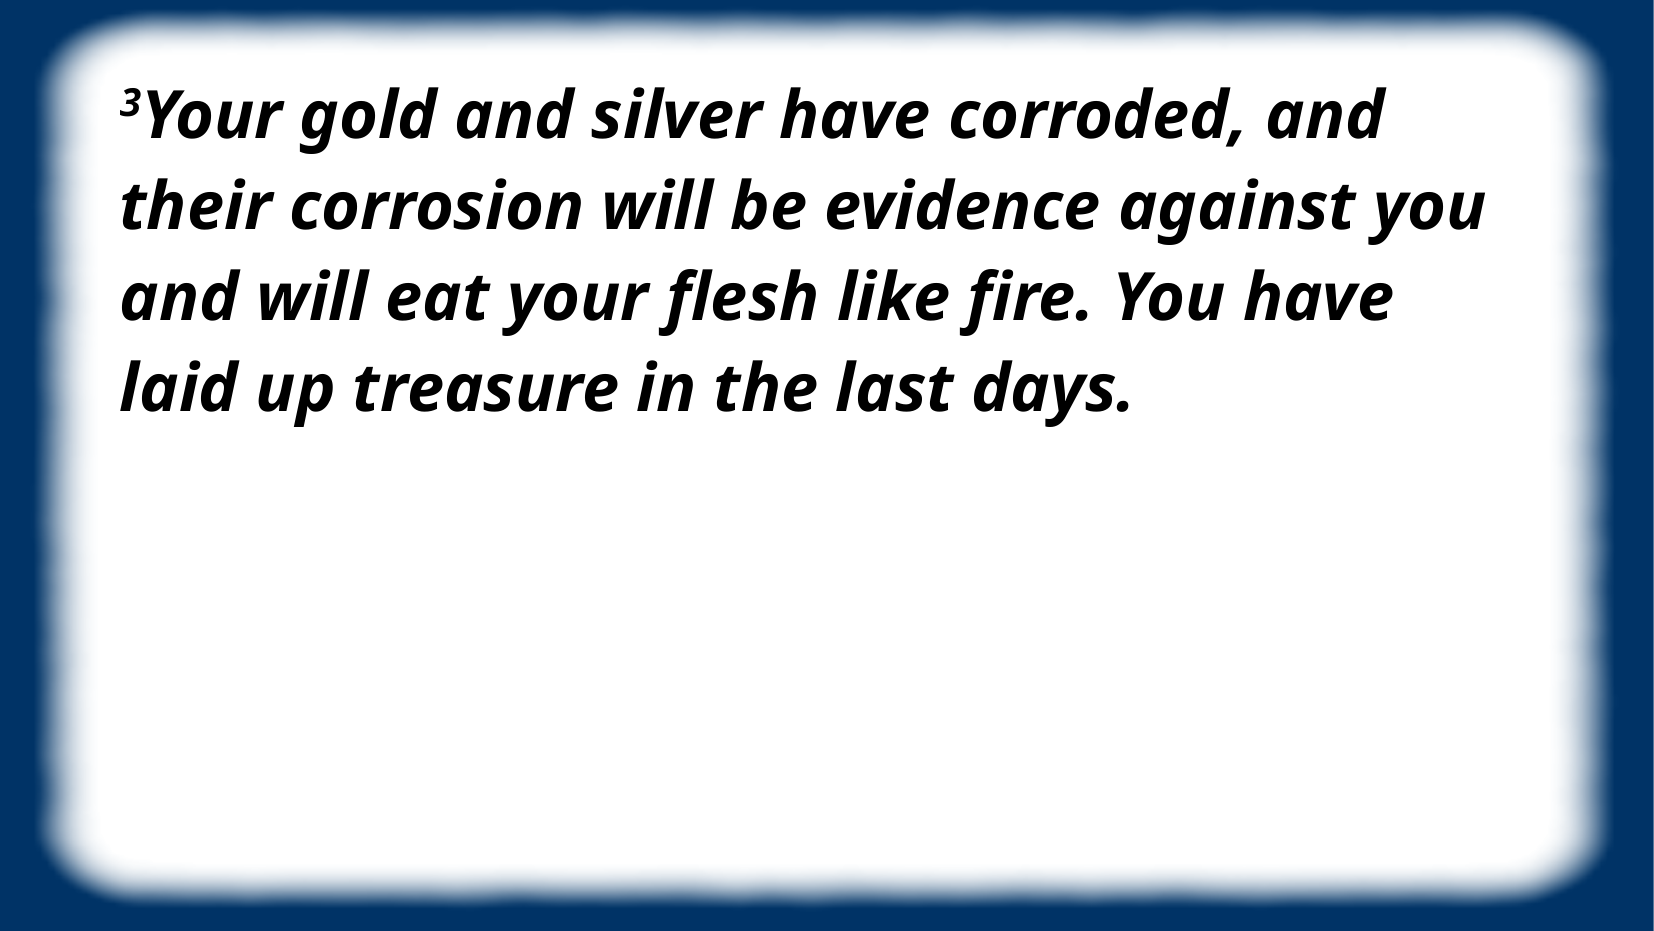

3Your gold and silver have corroded, and their corrosion will be evidence against you and will eat your flesh like fire. You have laid up treasure in the last days.